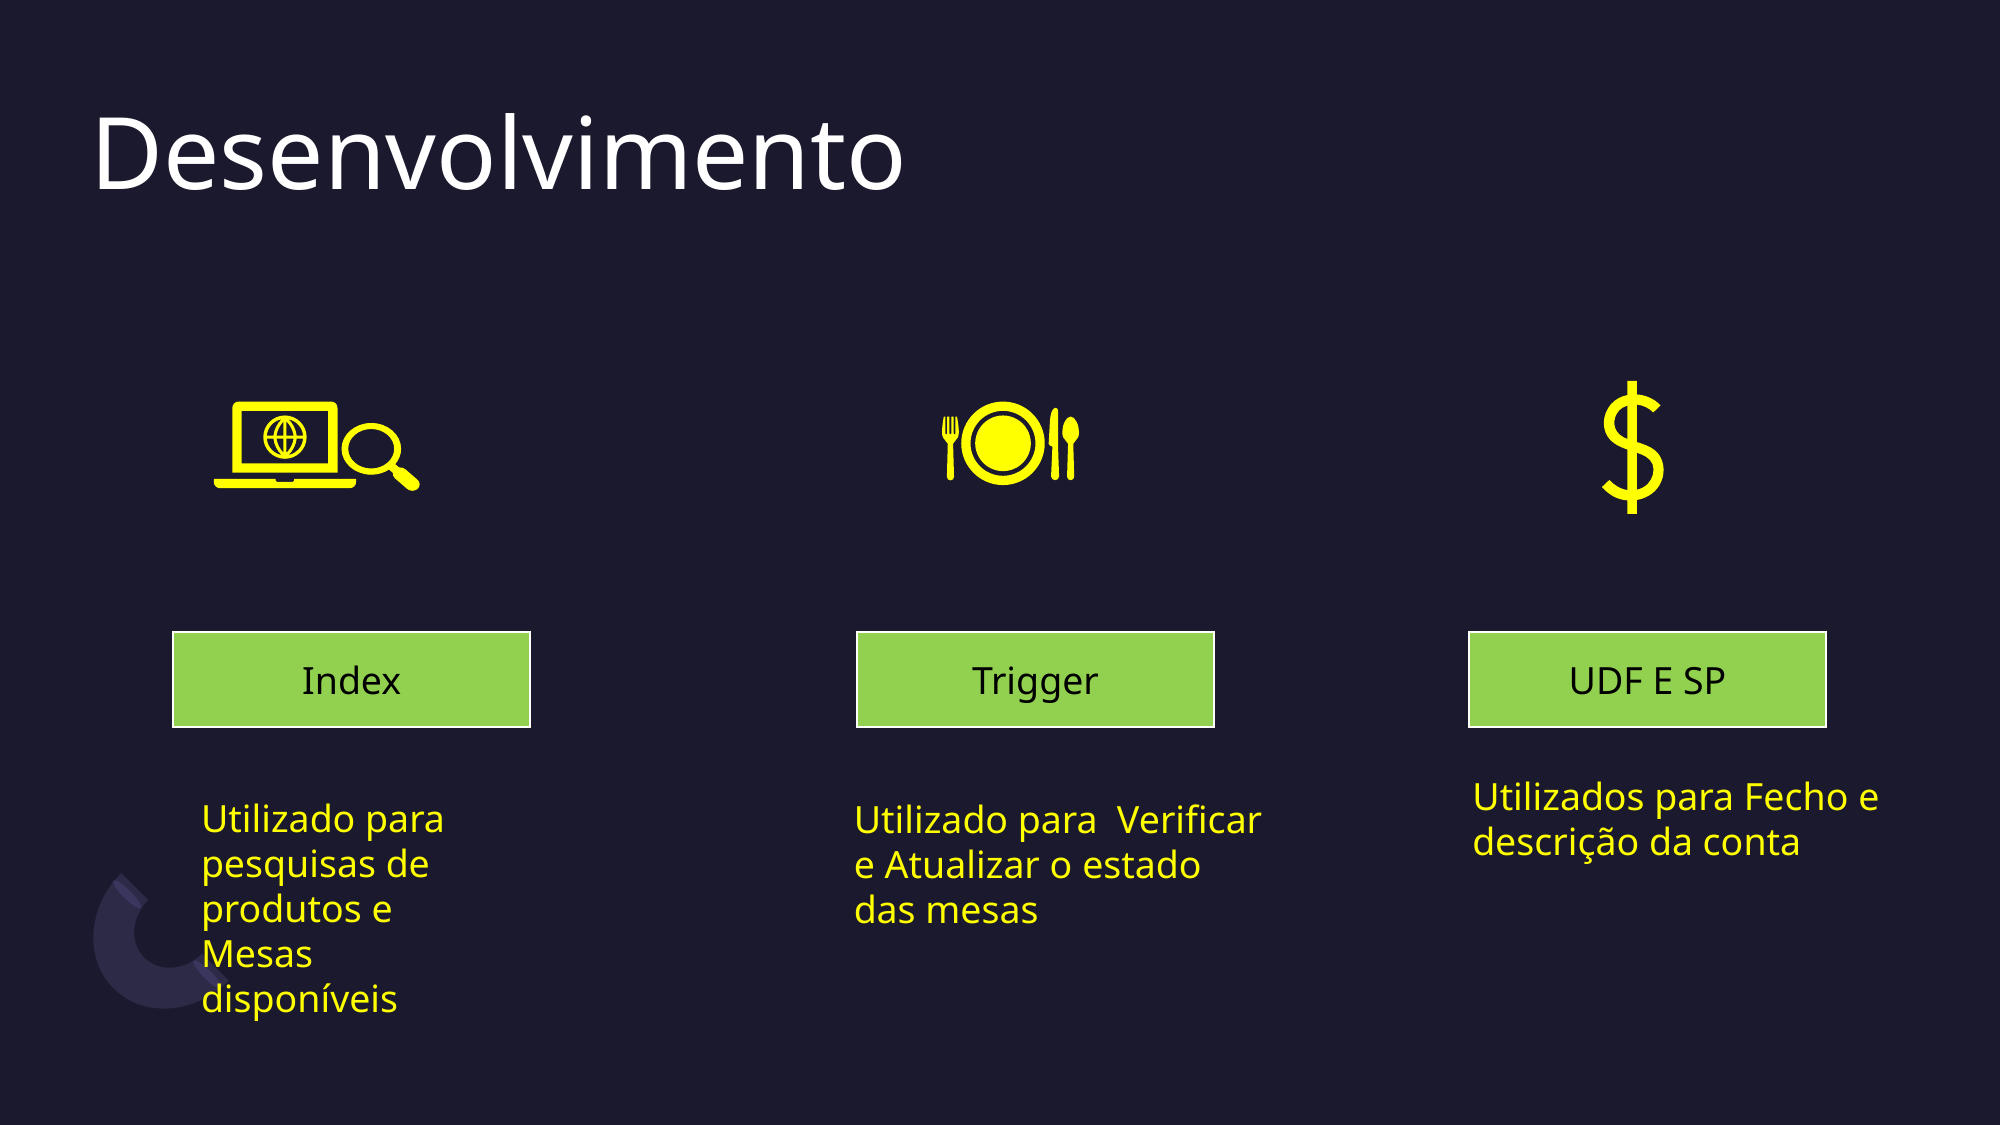

# Desenvolvimento
Index
Trigger
UDF E SP
Utilizados para Fecho e descrição da conta
Utilizado para pesquisas de produtos e Mesas disponíveis
Utilizado para  Verificar e Atualizar o estado das mesas